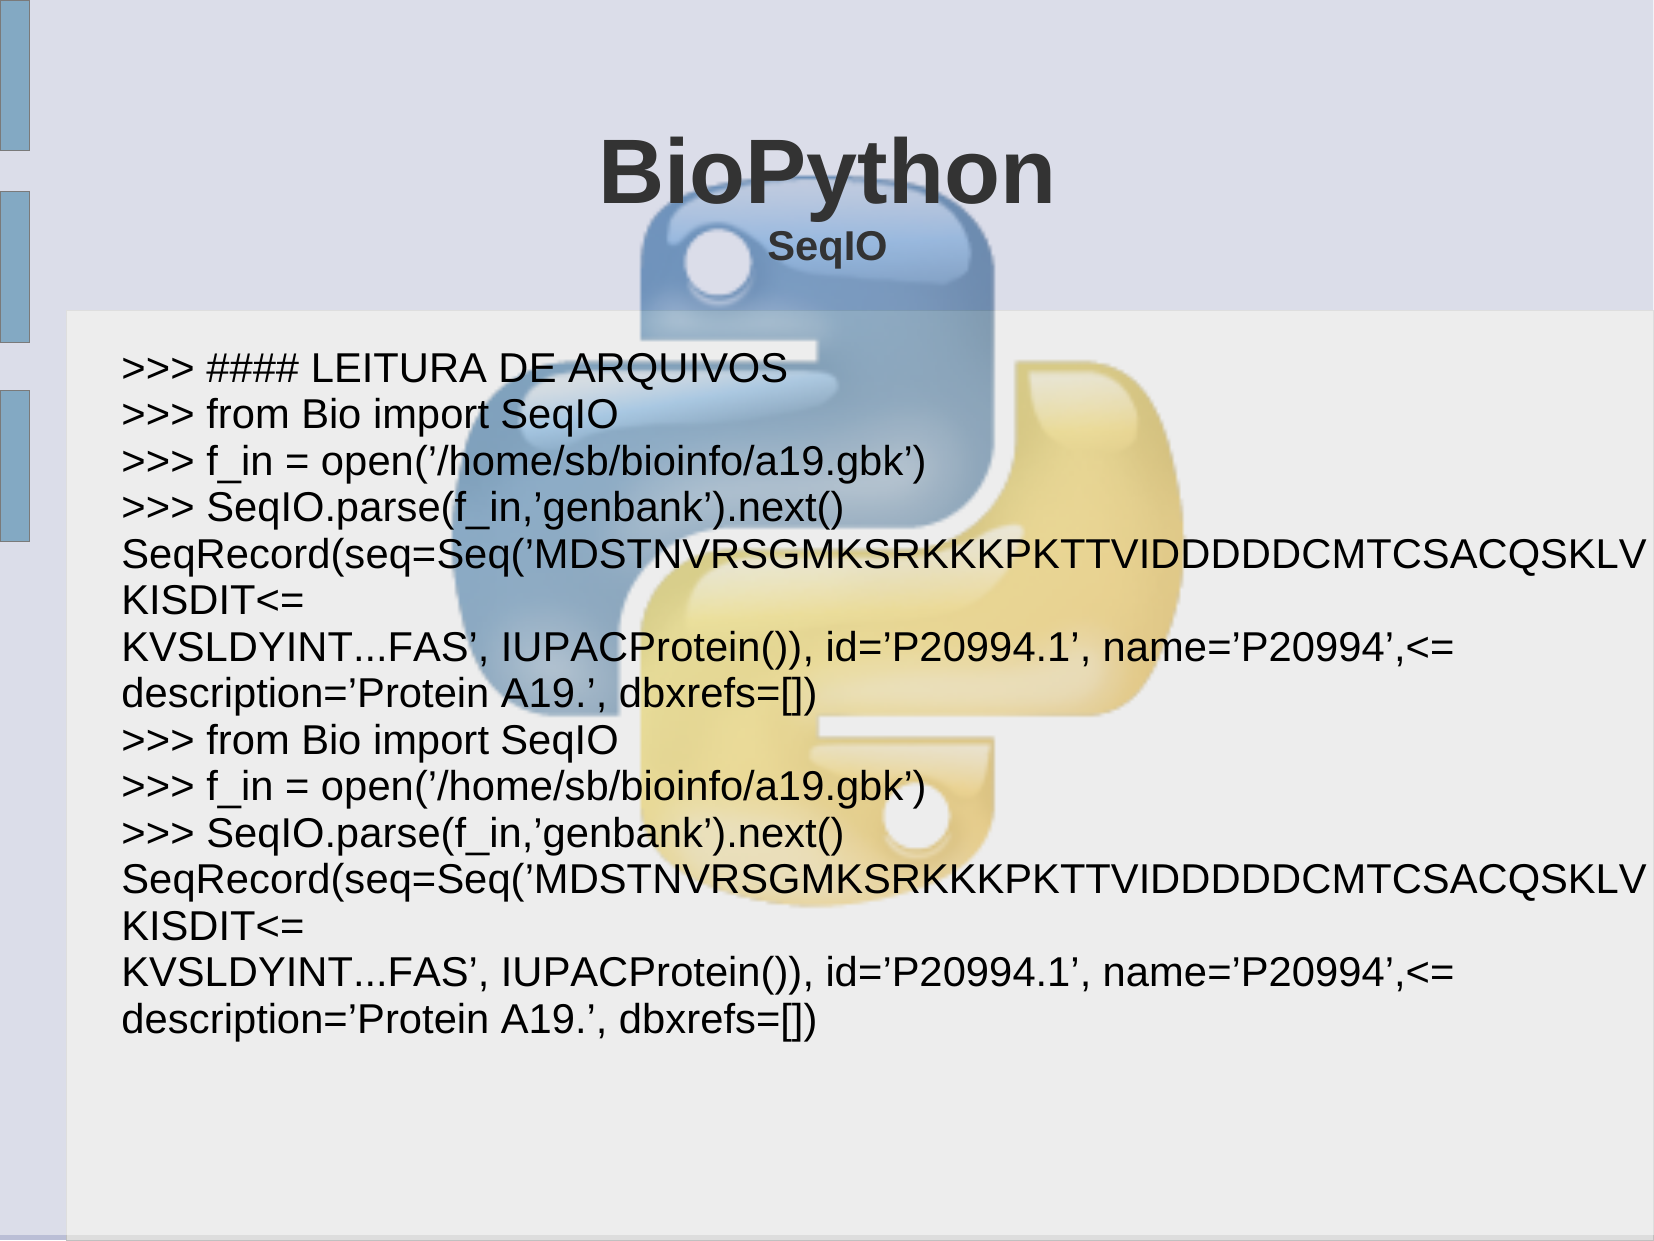

# BioPython SeqIO
>>> #### LEITURA DE ARQUIVOS
>>> from Bio import SeqIO
>>> f_in = open(’/home/sb/bioinfo/a19.gbk’)
>>> SeqIO.parse(f_in,’genbank’).next()
SeqRecord(seq=Seq(’MDSTNVRSGMKSRKKKPKTTVIDDDDDCMTCSACQSKLVKISDIT<=
KVSLDYINT...FAS’, IUPACProtein()), id=’P20994.1’, name=’P20994’,<=
description=’Protein A19.’, dbxrefs=[])
>>> from Bio import SeqIO
>>> f_in = open(’/home/sb/bioinfo/a19.gbk’)
>>> SeqIO.parse(f_in,’genbank’).next()
SeqRecord(seq=Seq(’MDSTNVRSGMKSRKKKPKTTVIDDDDDCMTCSACQSKLVKISDIT<=
KVSLDYINT...FAS’, IUPACProtein()), id=’P20994.1’, name=’P20994’,<=
description=’Protein A19.’, dbxrefs=[])